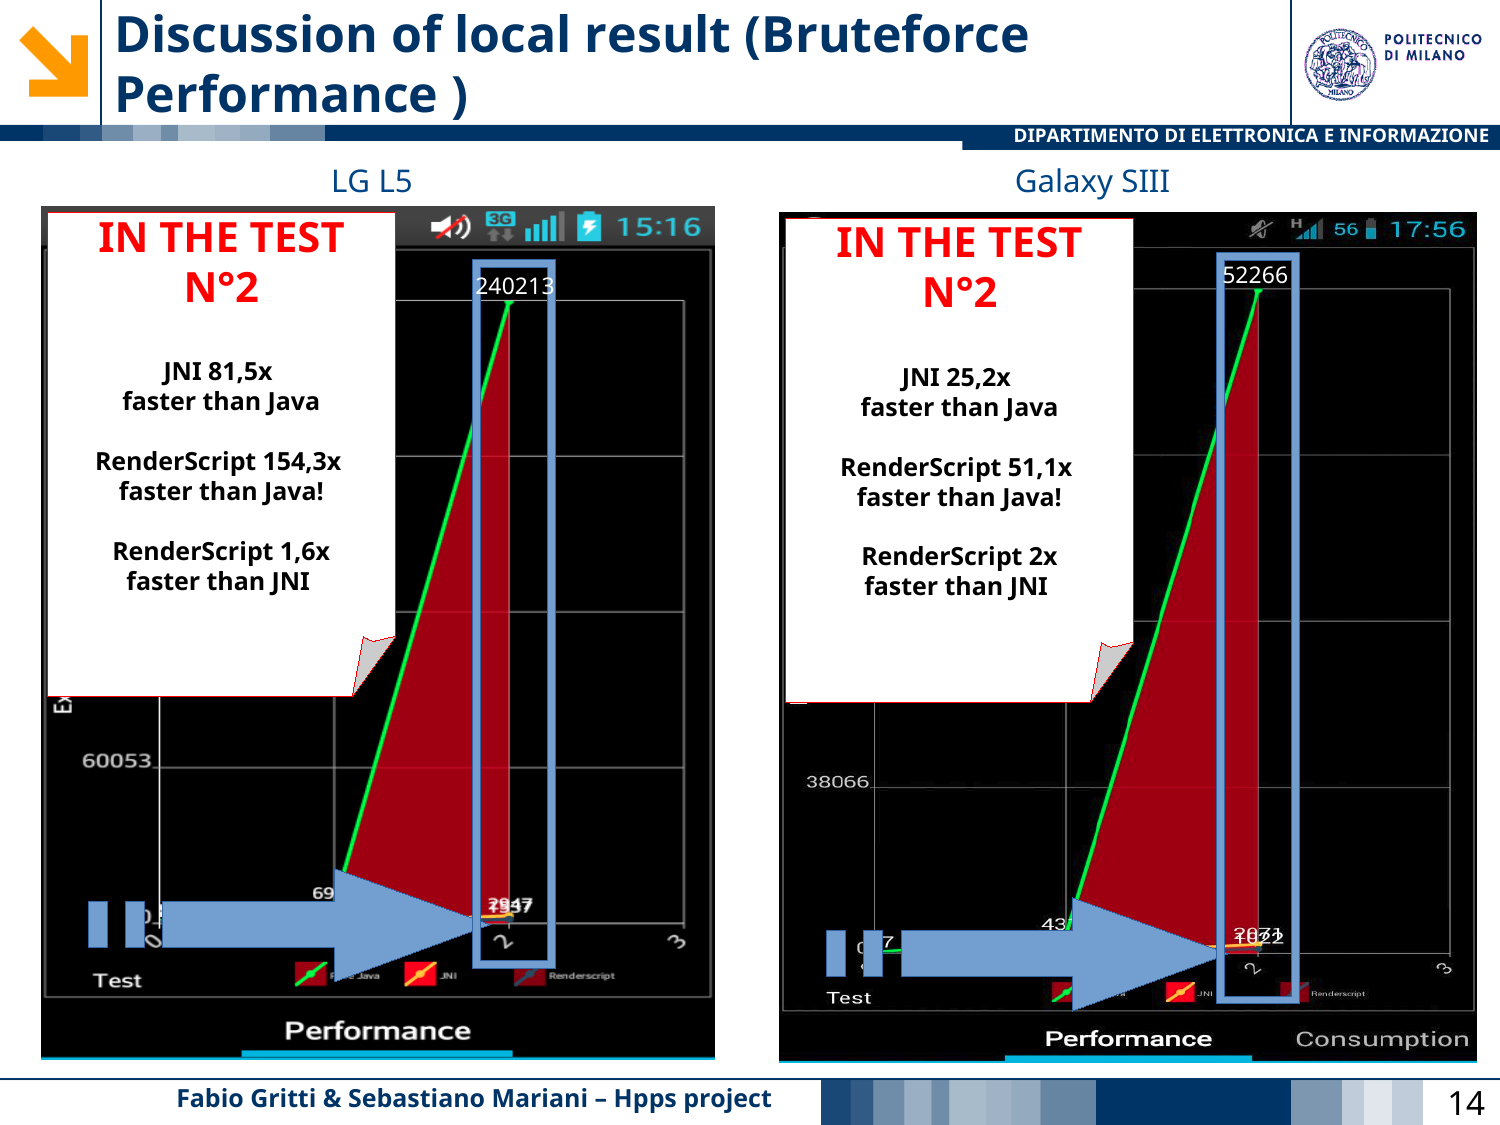

# Discussion of local result (Bruteforce Performance )
LG L5
Galaxy SIII
 IN THE TEST
N°2
JNI 81,5x
faster than Java
RenderScript 154,3x
faster than Java!
 RenderScript 1,6x
faster than JNI
 IN THE TEST
N°2
JNI 25,2x
faster than Java
RenderScript 51,1x
faster than Java!
 RenderScript 2x
faster than JNI
52266
240213
Fabio Gritti & Sebastiano Mariani – Hpps project